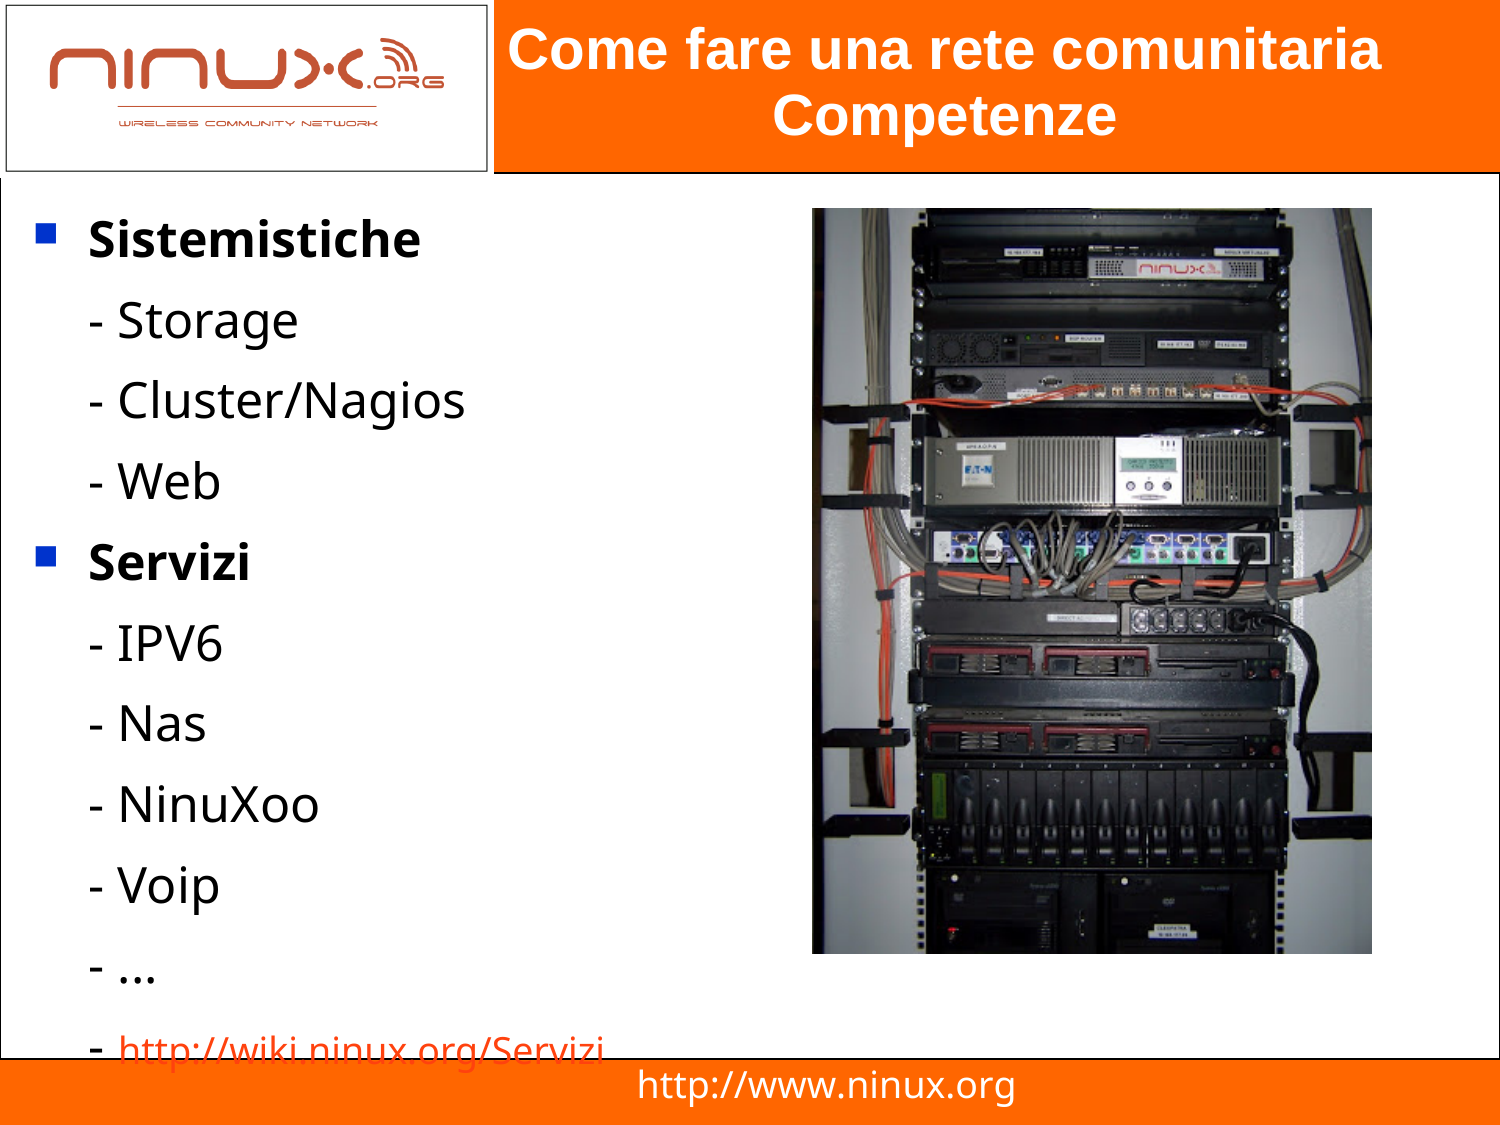

# Come fare una rete comunitaria Competenze
Sistemistiche
- Storage
- Cluster/Nagios
- Web
Servizi
- IPV6
- Nas
- NinuXoo
- Voip
- ...
- http://wiki.ninux.org/Servizi
http://www.ninux.org